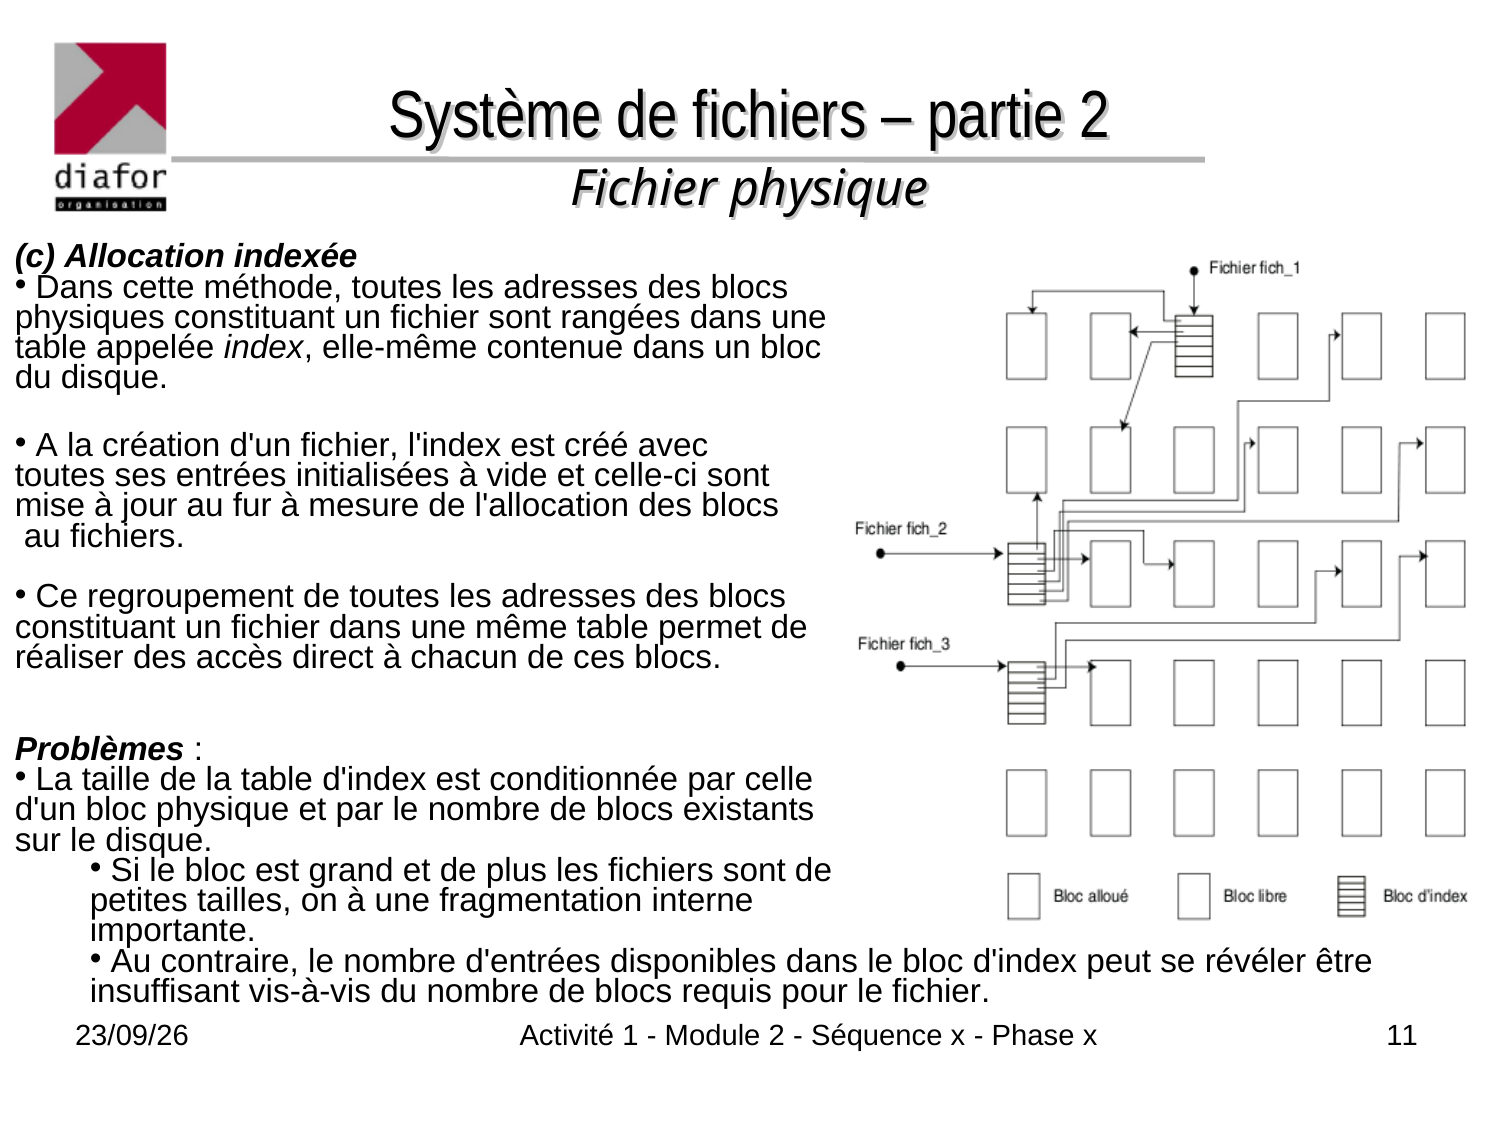

# Système de fichiers – partie 2 Fichier physique
(c) Allocation indexée
 Dans cette méthode, toutes les adresses des blocs
physiques constituant un fichier sont rangées dans une
table appelée index, elle-même contenue dans un bloc
du disque.
 A la création d'un fichier, l'index est créé avec
toutes ses entrées initialisées à vide et celle-ci sont
mise à jour au fur à mesure de l'allocation des blocs
 au fichiers.
 Ce regroupement de toutes les adresses des blocs
constituant un fichier dans une même table permet de
réaliser des accès direct à chacun de ces blocs.
Problèmes :
 La taille de la table d'index est conditionnée par celle
d'un bloc physique et par le nombre de blocs existants
sur le disque.
 Si le bloc est grand et de plus les fichiers sont de
petites tailles, on à une fragmentation interne
importante.
 Au contraire, le nombre d'entrées disponibles dans le bloc d'index peut se révéler être
insuffisant vis-à-vis du nombre de blocs requis pour le fichier.
Activité 1 - Module 2 - Séquence x - Phase x
11